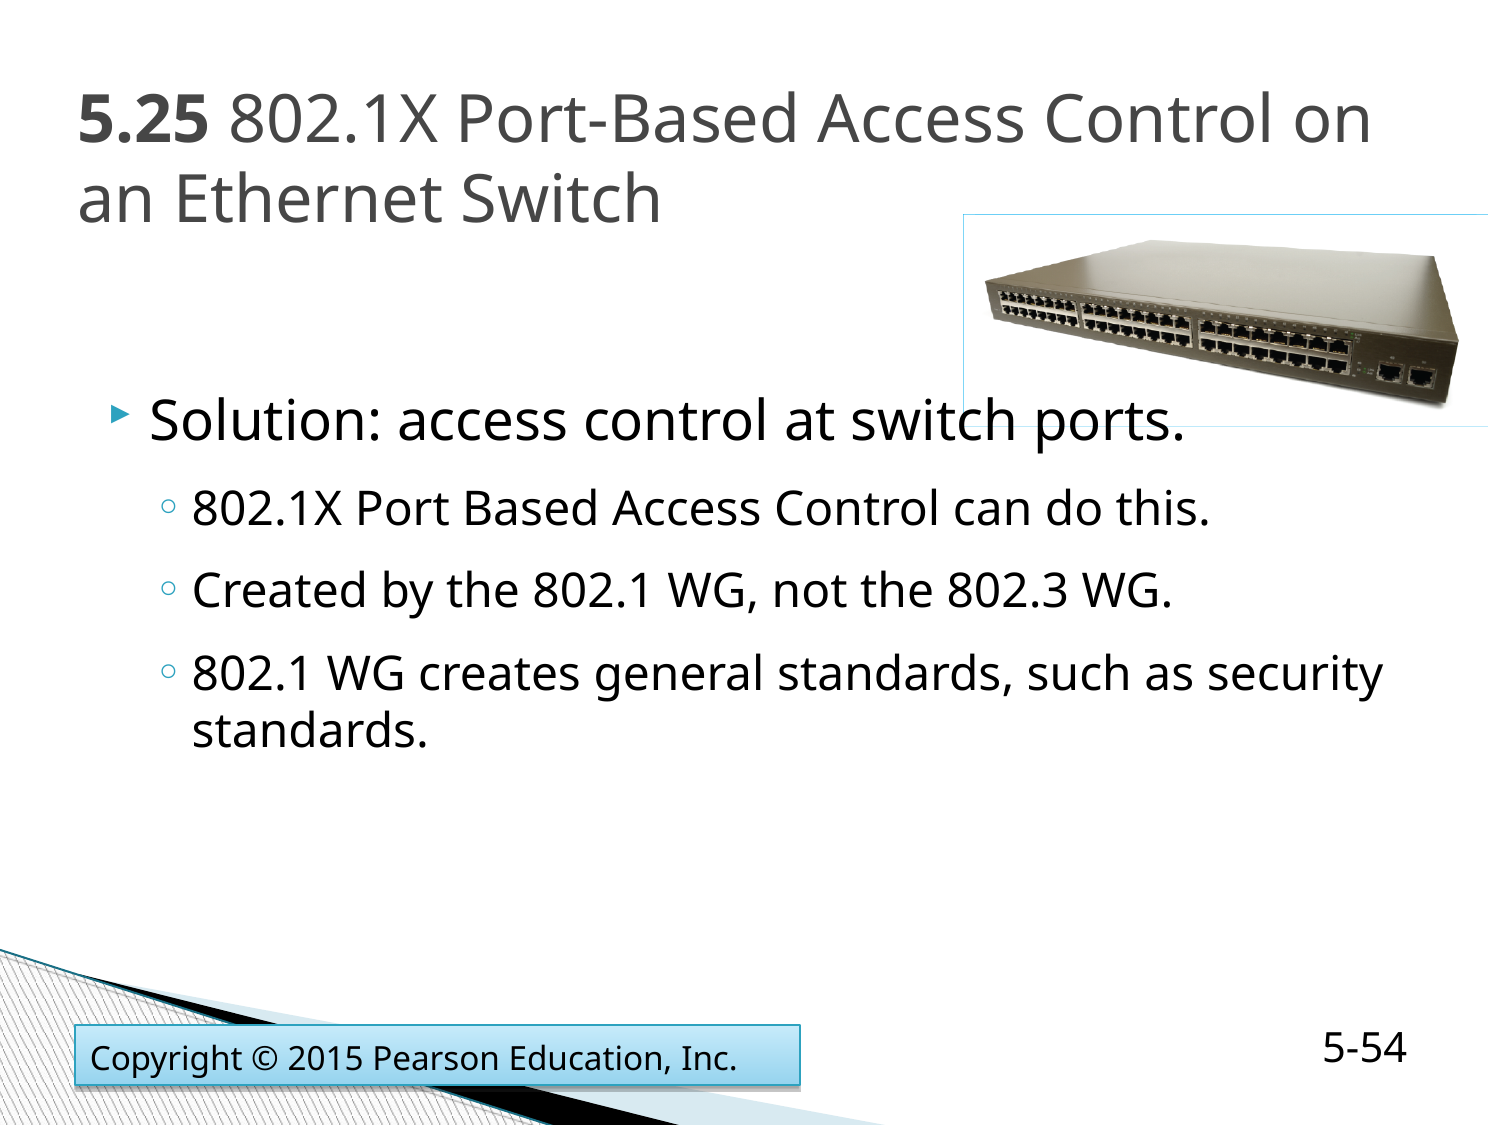

5.25 802.1X Port-Based Access Control on an Ethernet Switch
# Solution: access control at switch ports.
802.1X Port Based Access Control can do this.
Created by the 802.1 WG, not the 802.3 WG.
802.1 WG creates general standards, such as security standards.
Copyright © 2015 Pearson Education, Inc.